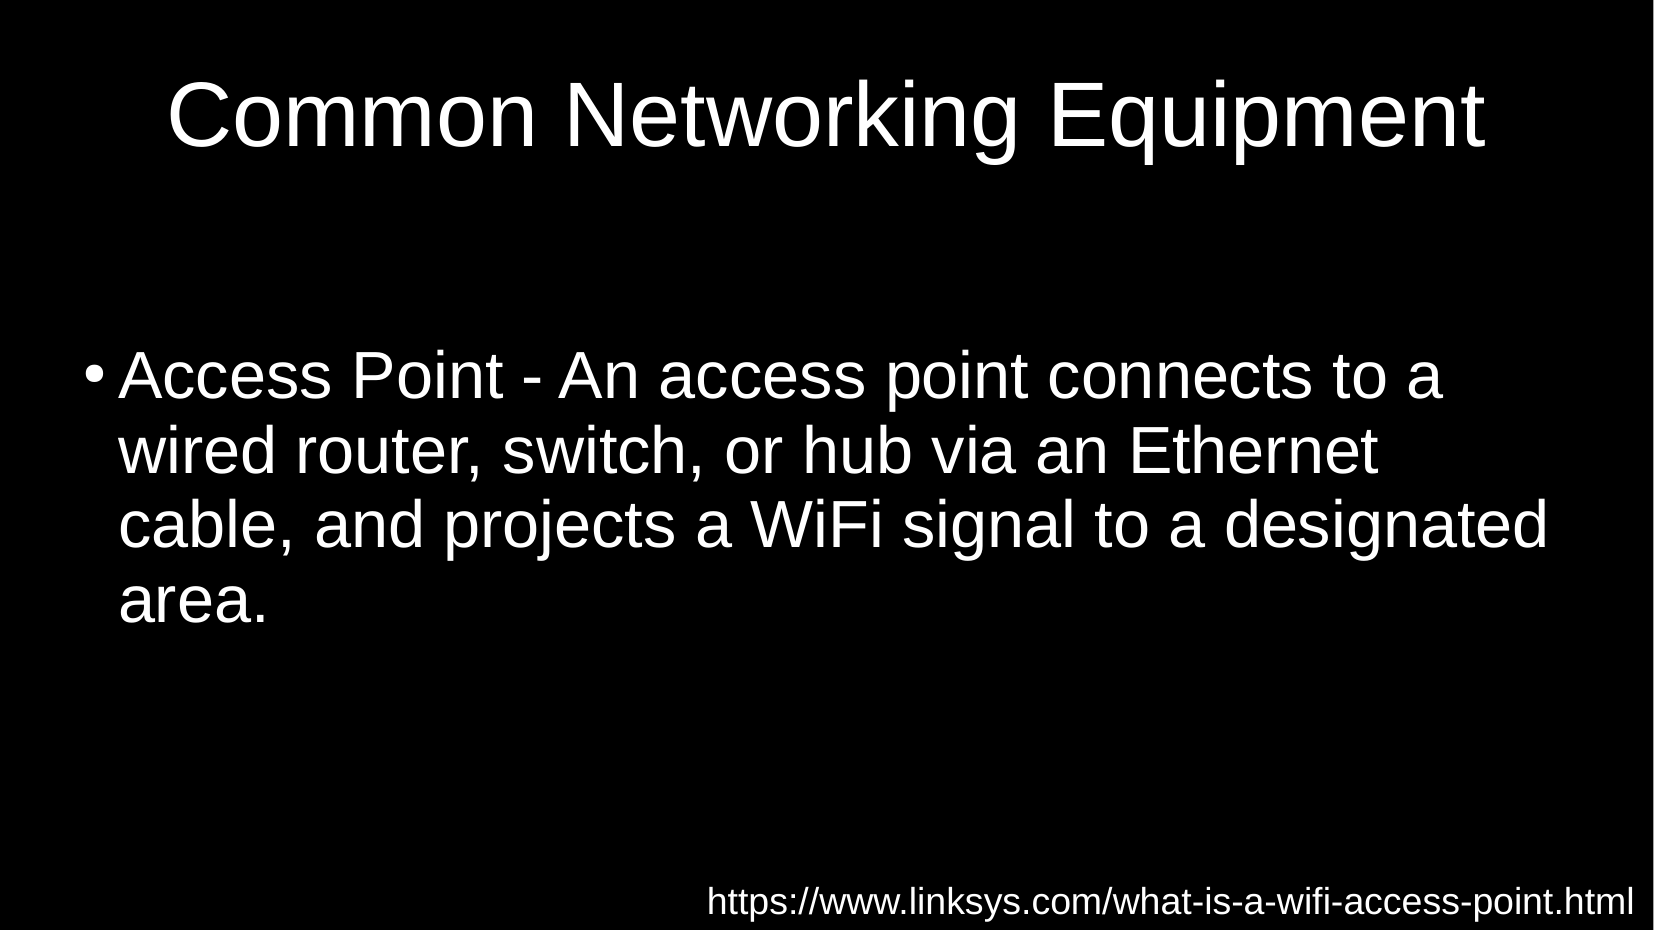

# Common Networking Equipment
Access Point - An access point connects to a wired router, switch, or hub via an Ethernet cable, and projects a WiFi signal to a designated area.
https://www.linksys.com/what-is-a-wifi-access-point.html